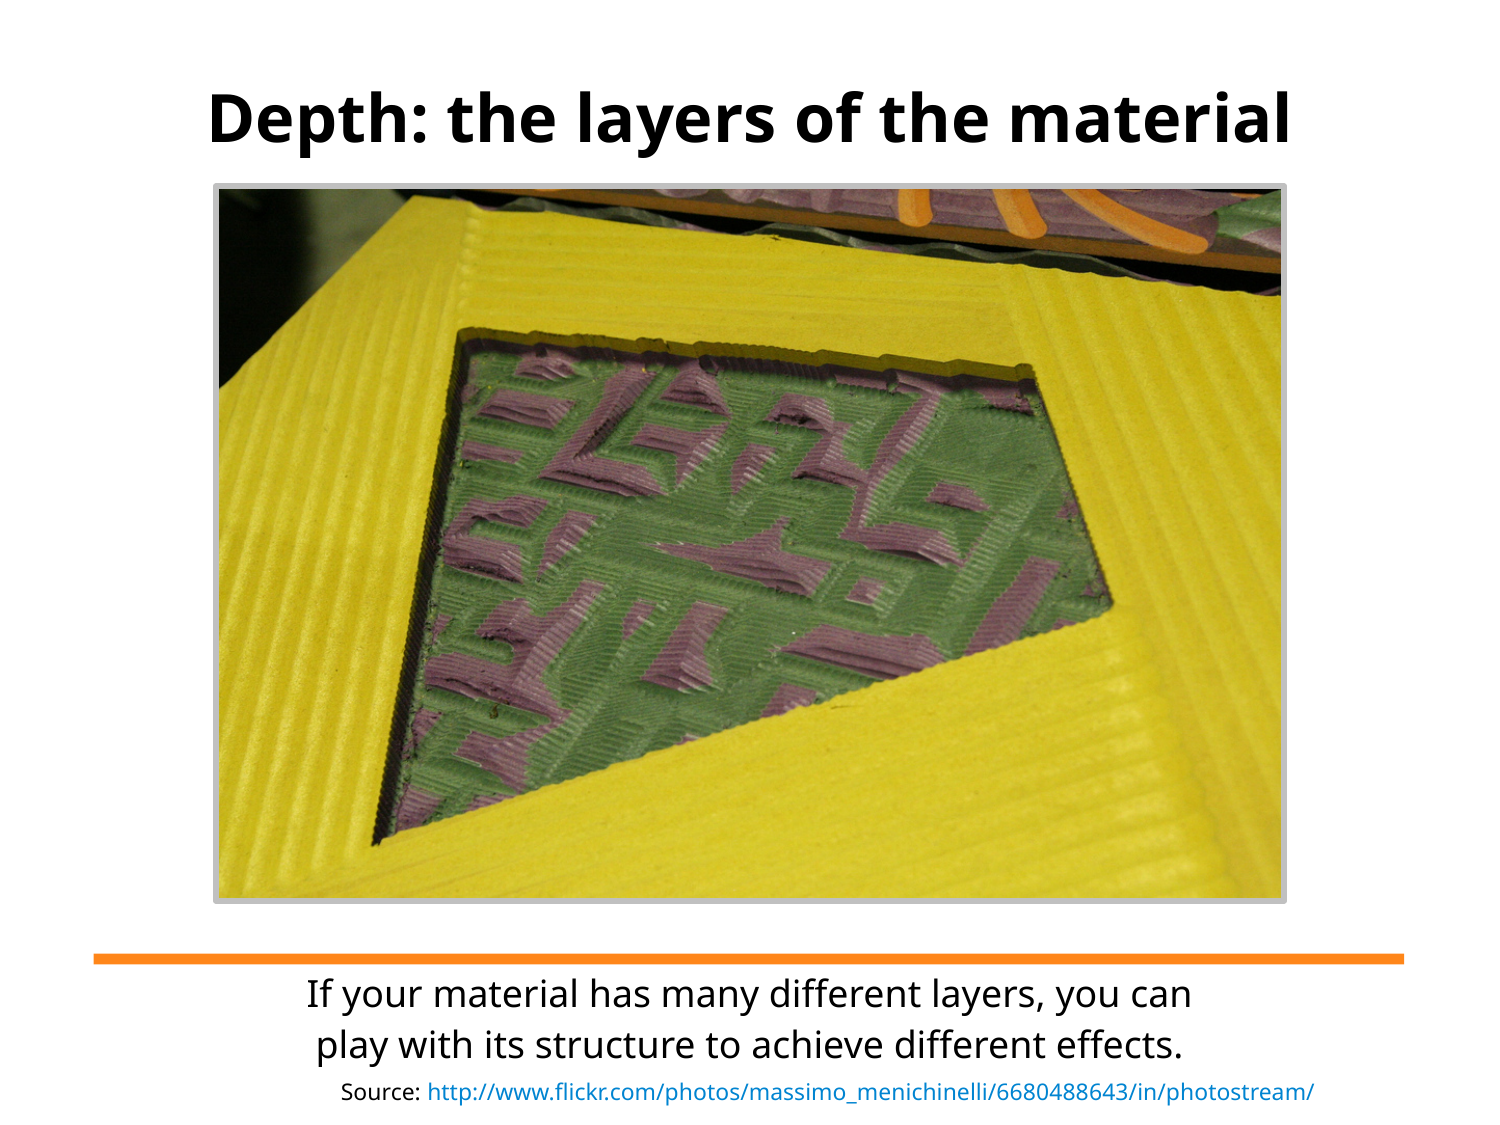

# Depth: the layers of the material
If your material has many different layers, you can play with its structure to achieve different effects.
Source: http://www.flickr.com/photos/massimo_menichinelli/6680488643/in/photostream/